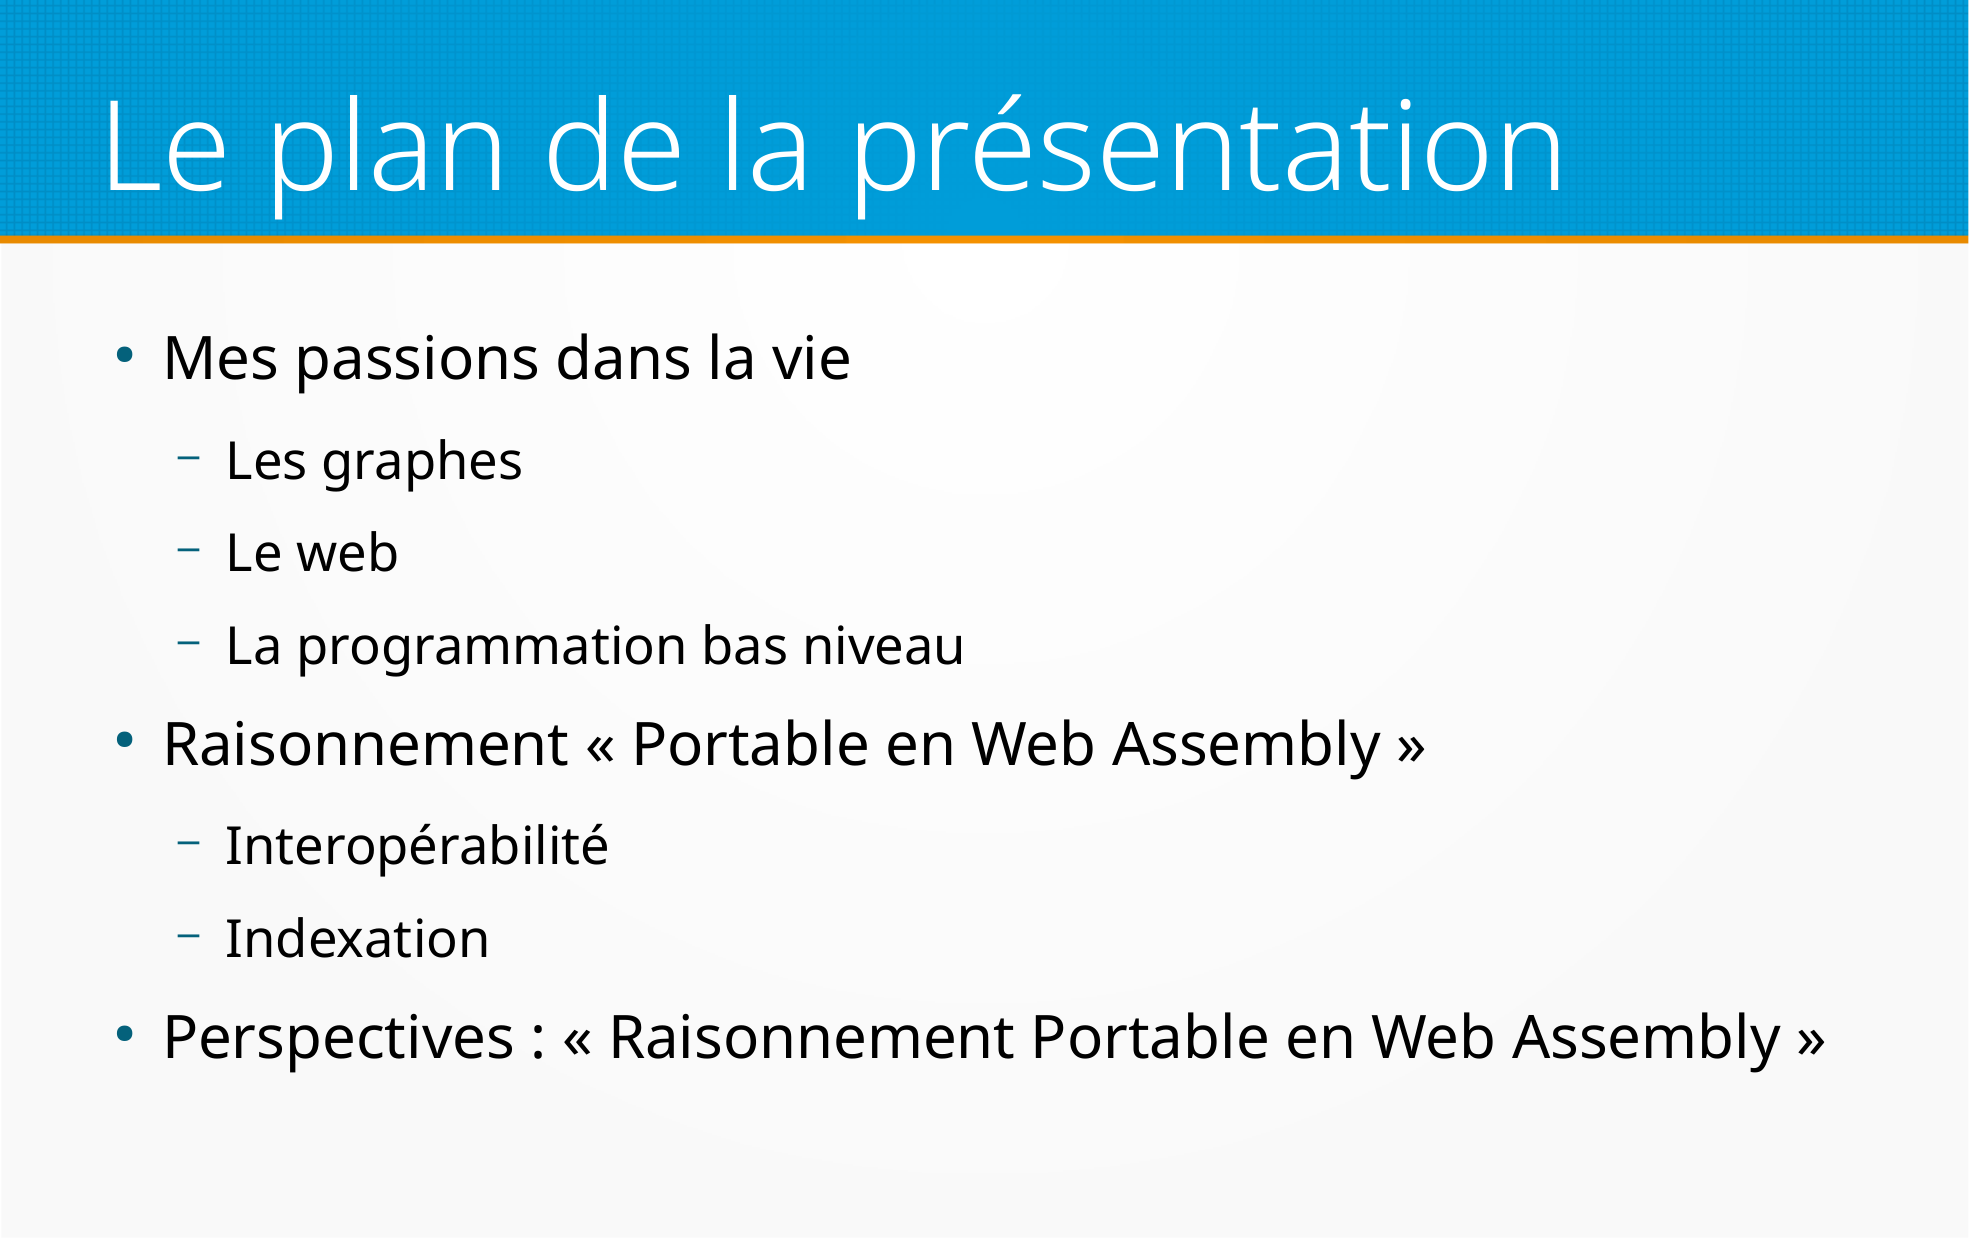

# Le plan de la présentation
Mes passions dans la vie
Les graphes
Le web
La programmation bas niveau
Raisonnement « Portable en Web Assembly »
Interopérabilité
Indexation
Perspectives : « Raisonnement Portable en Web Assembly »